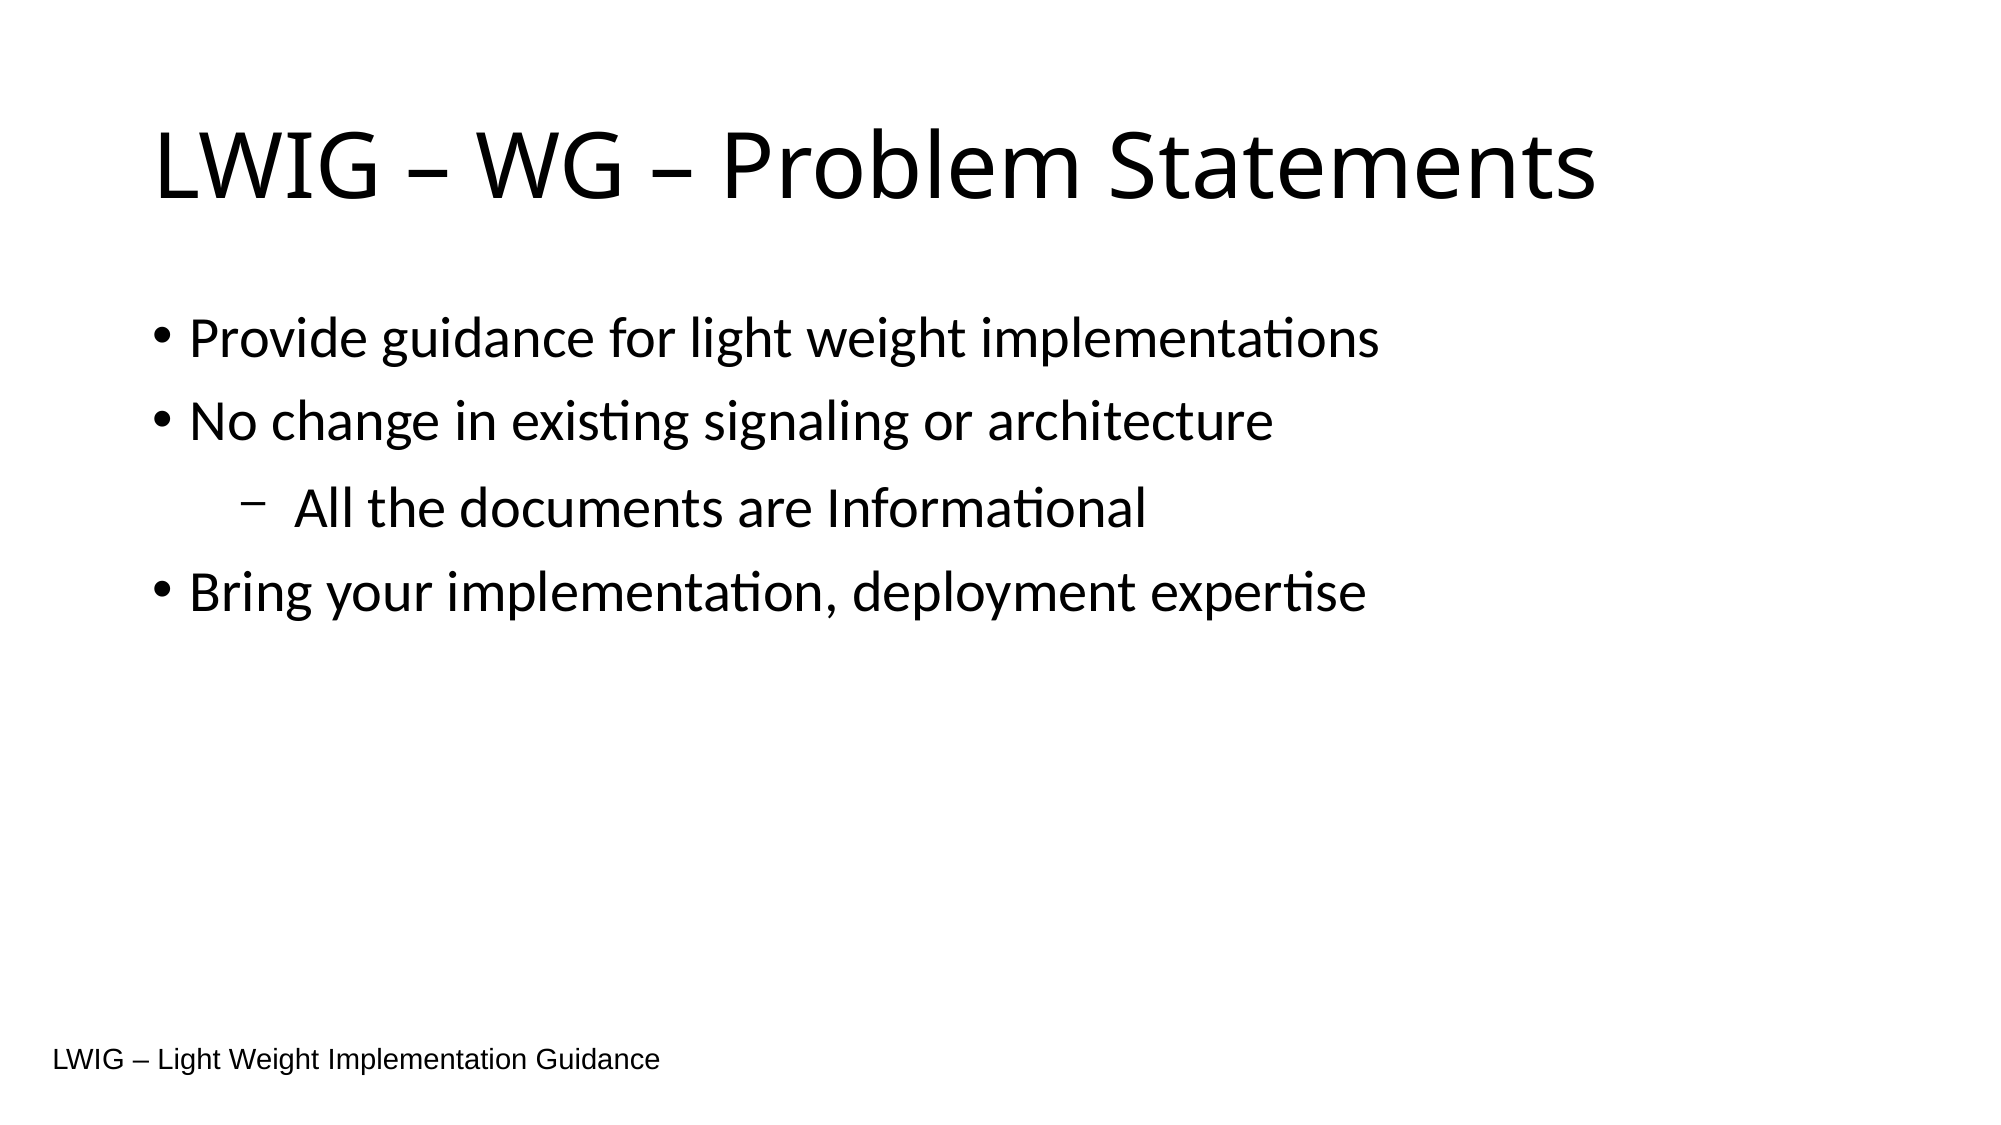

# LWIG – WG – Problem Statements
Provide guidance for light weight implementations
No change in existing signaling or architecture
All the documents are Informational
Bring your implementation, deployment expertise
LWIG – Light Weight Implementation Guidance